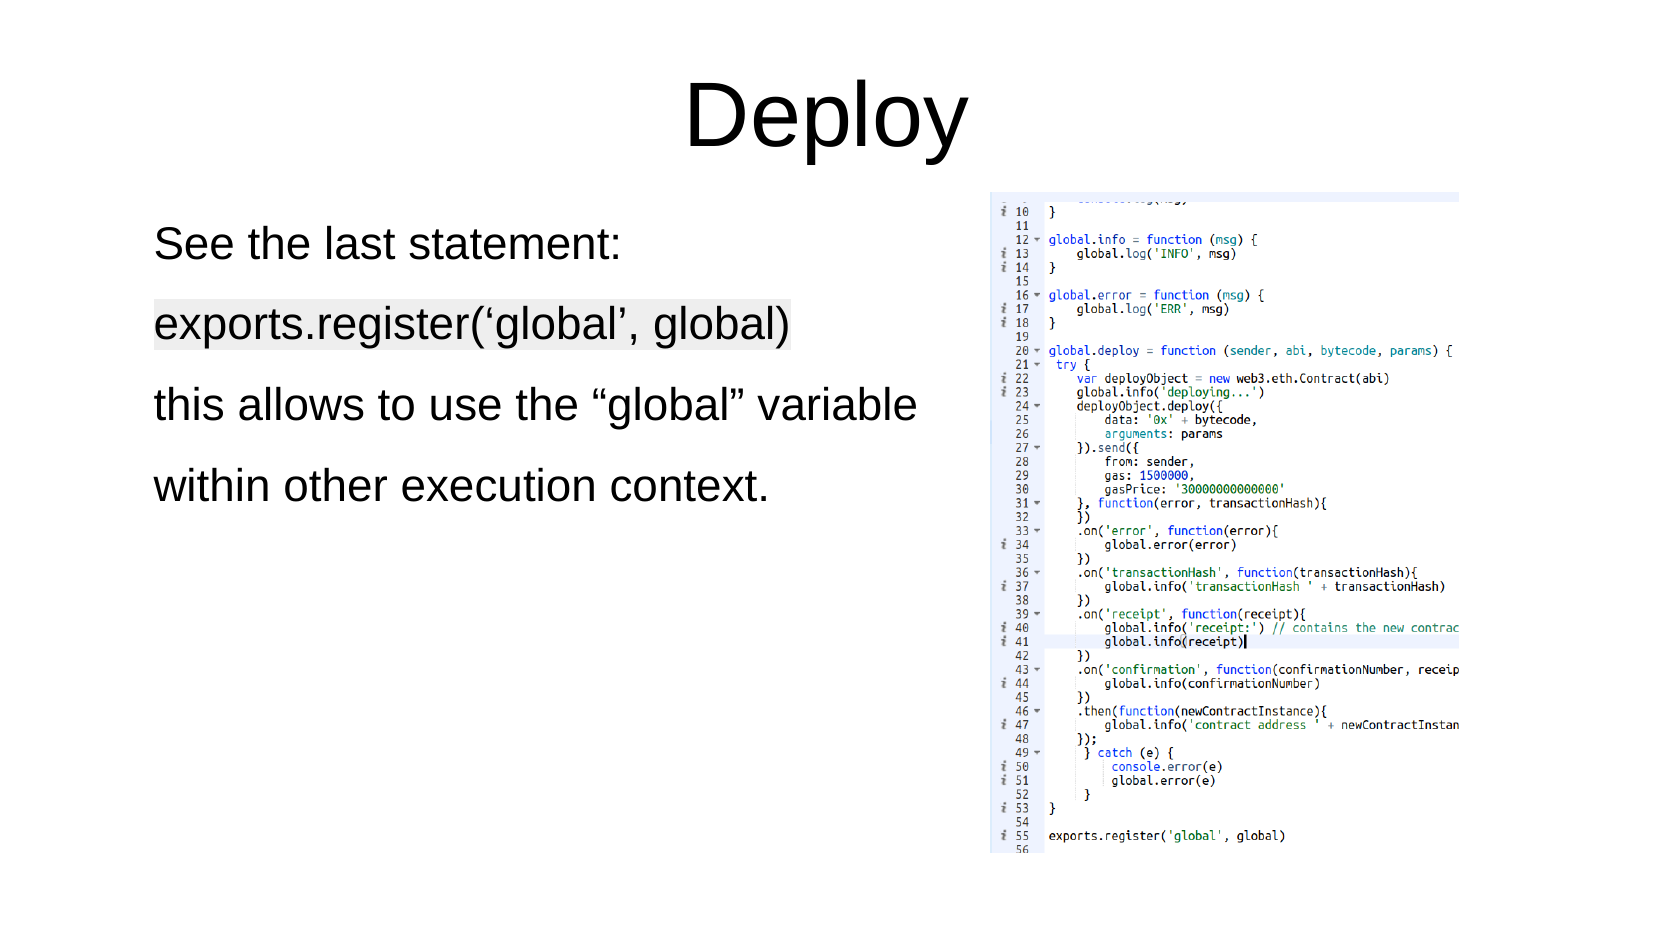

# Deploy
See the last statement:
exports.register(‘global’, global)
this allows to use the “global” variable
within other execution context.